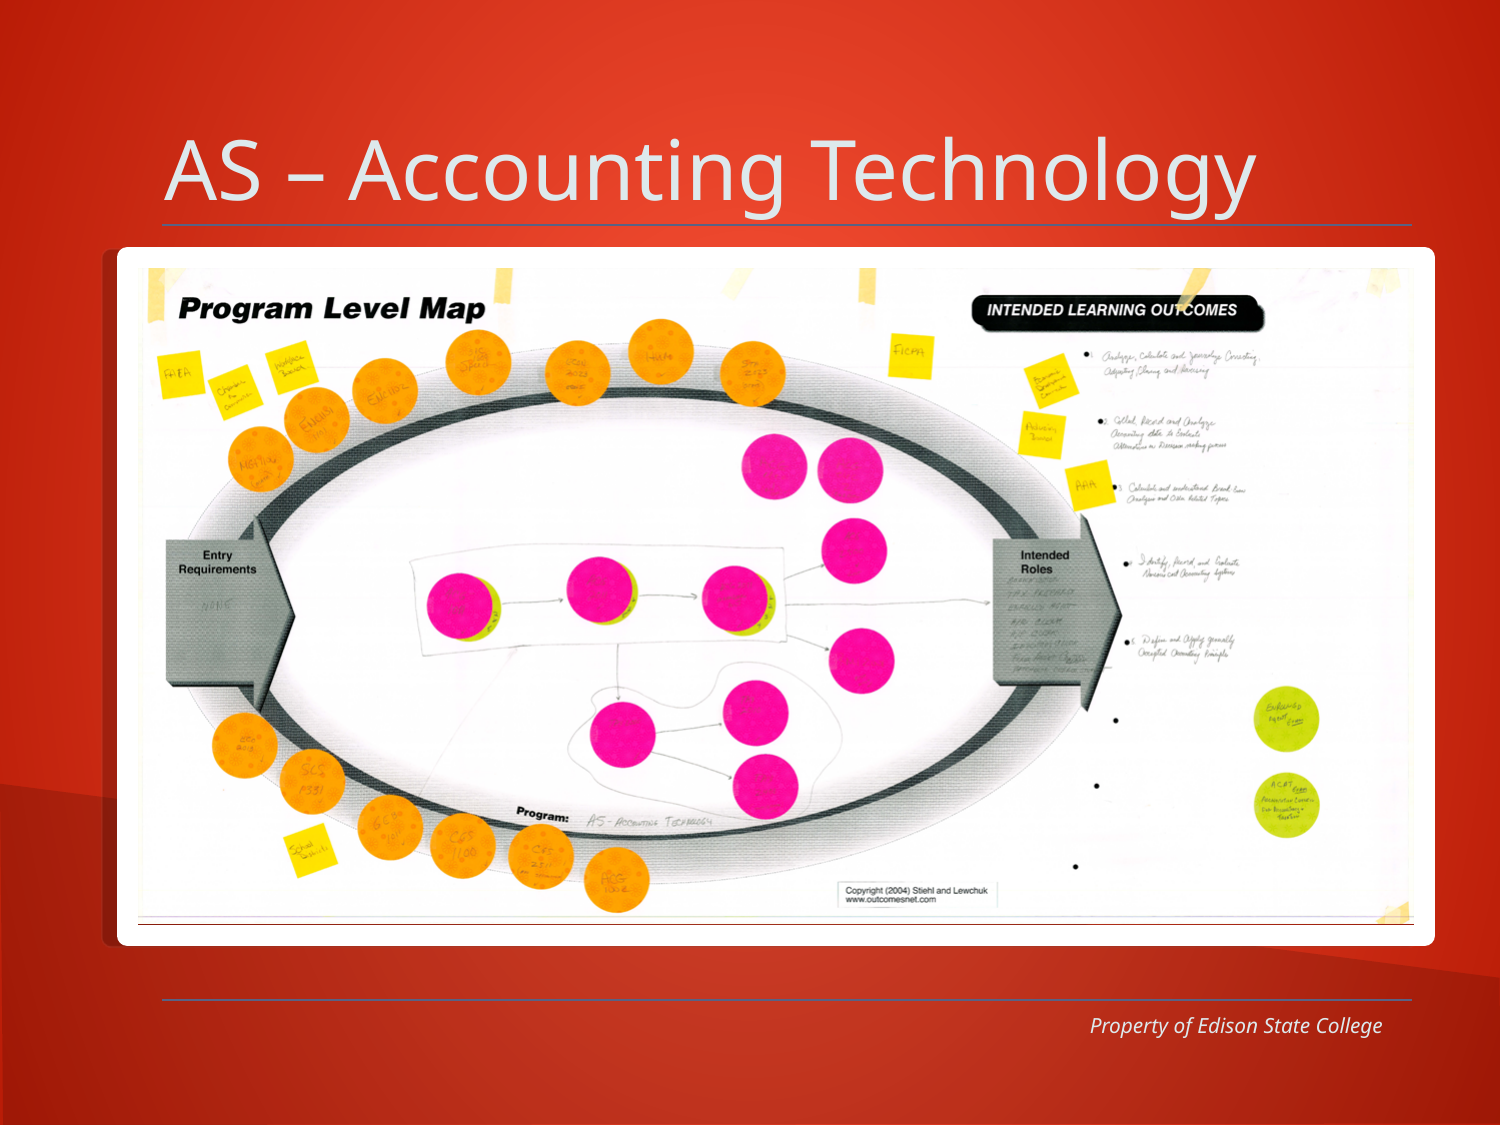

# AS – Accounting Technology
Property of Edison State College